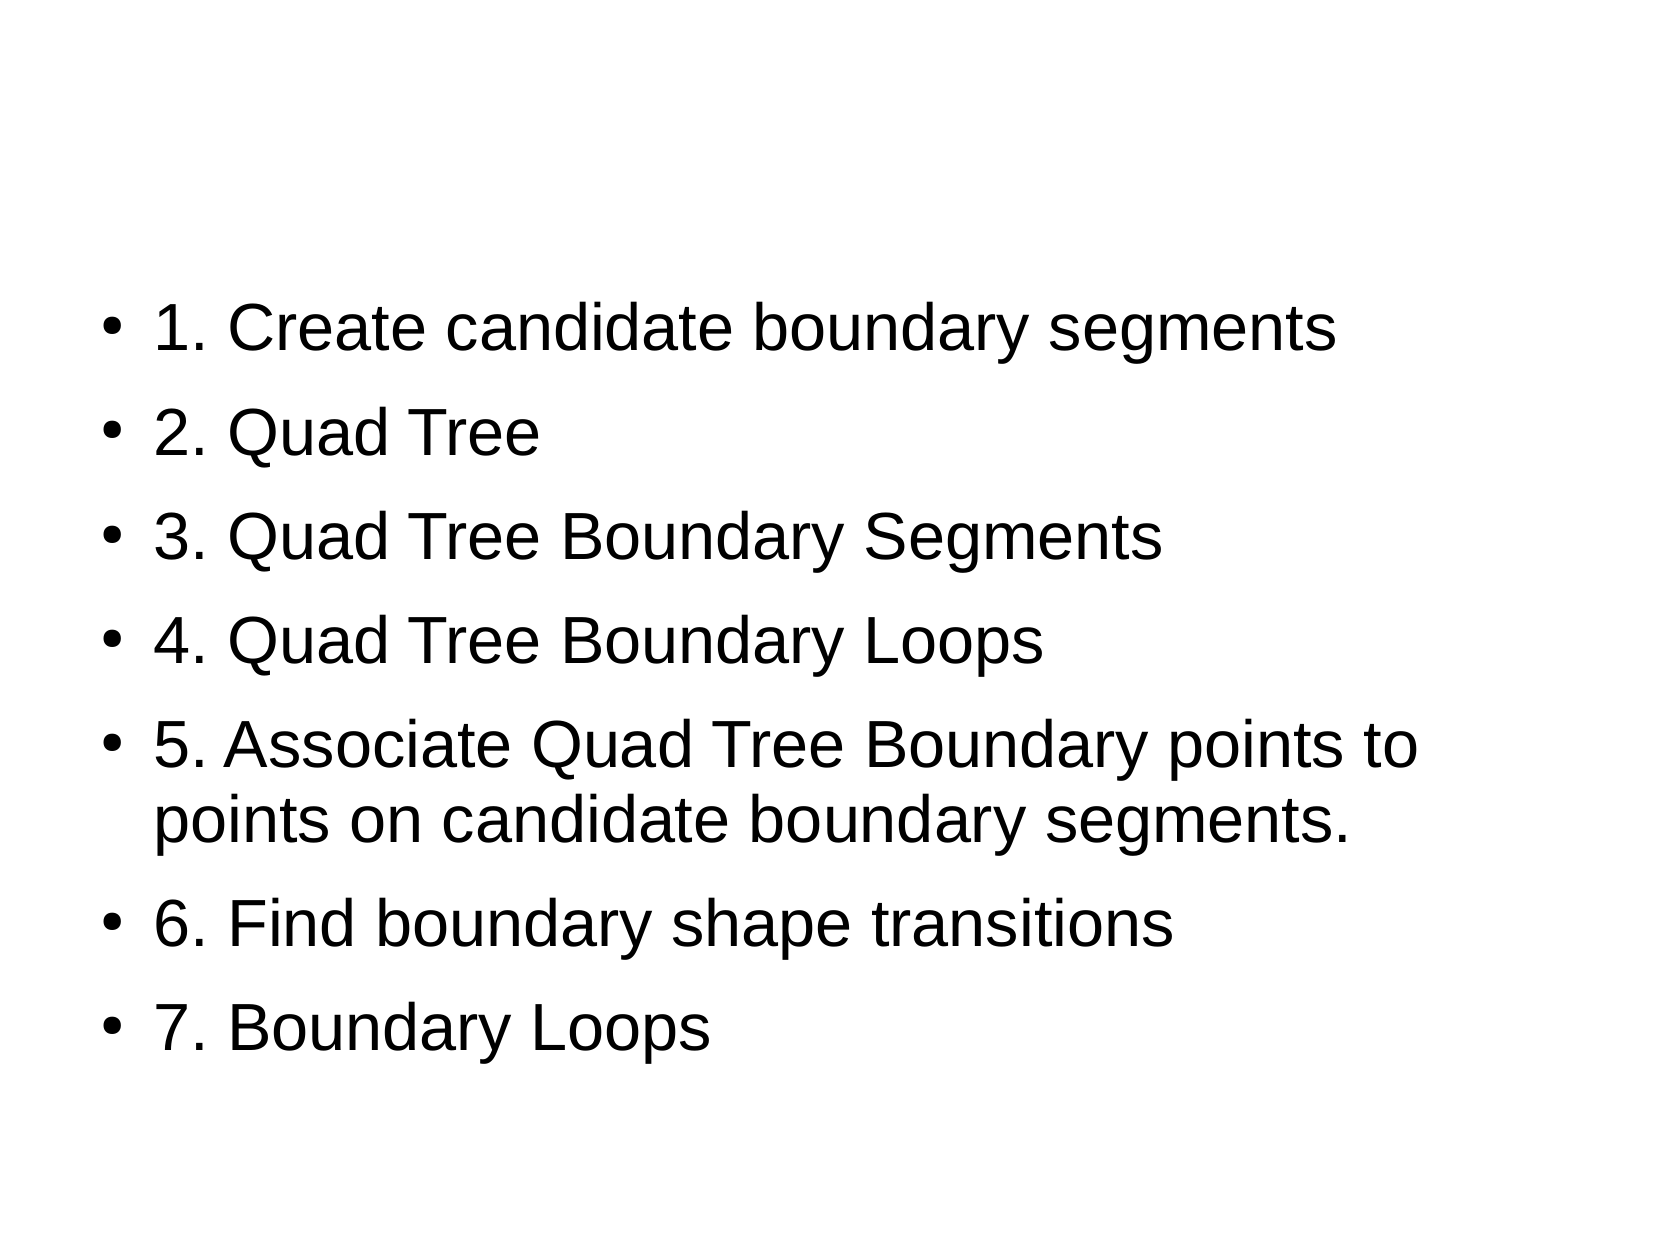

#
1. Create candidate boundary segments
2. Quad Tree
3. Quad Tree Boundary Segments
4. Quad Tree Boundary Loops
5. Associate Quad Tree Boundary points to points on candidate boundary segments.
6. Find boundary shape transitions
7. Boundary Loops